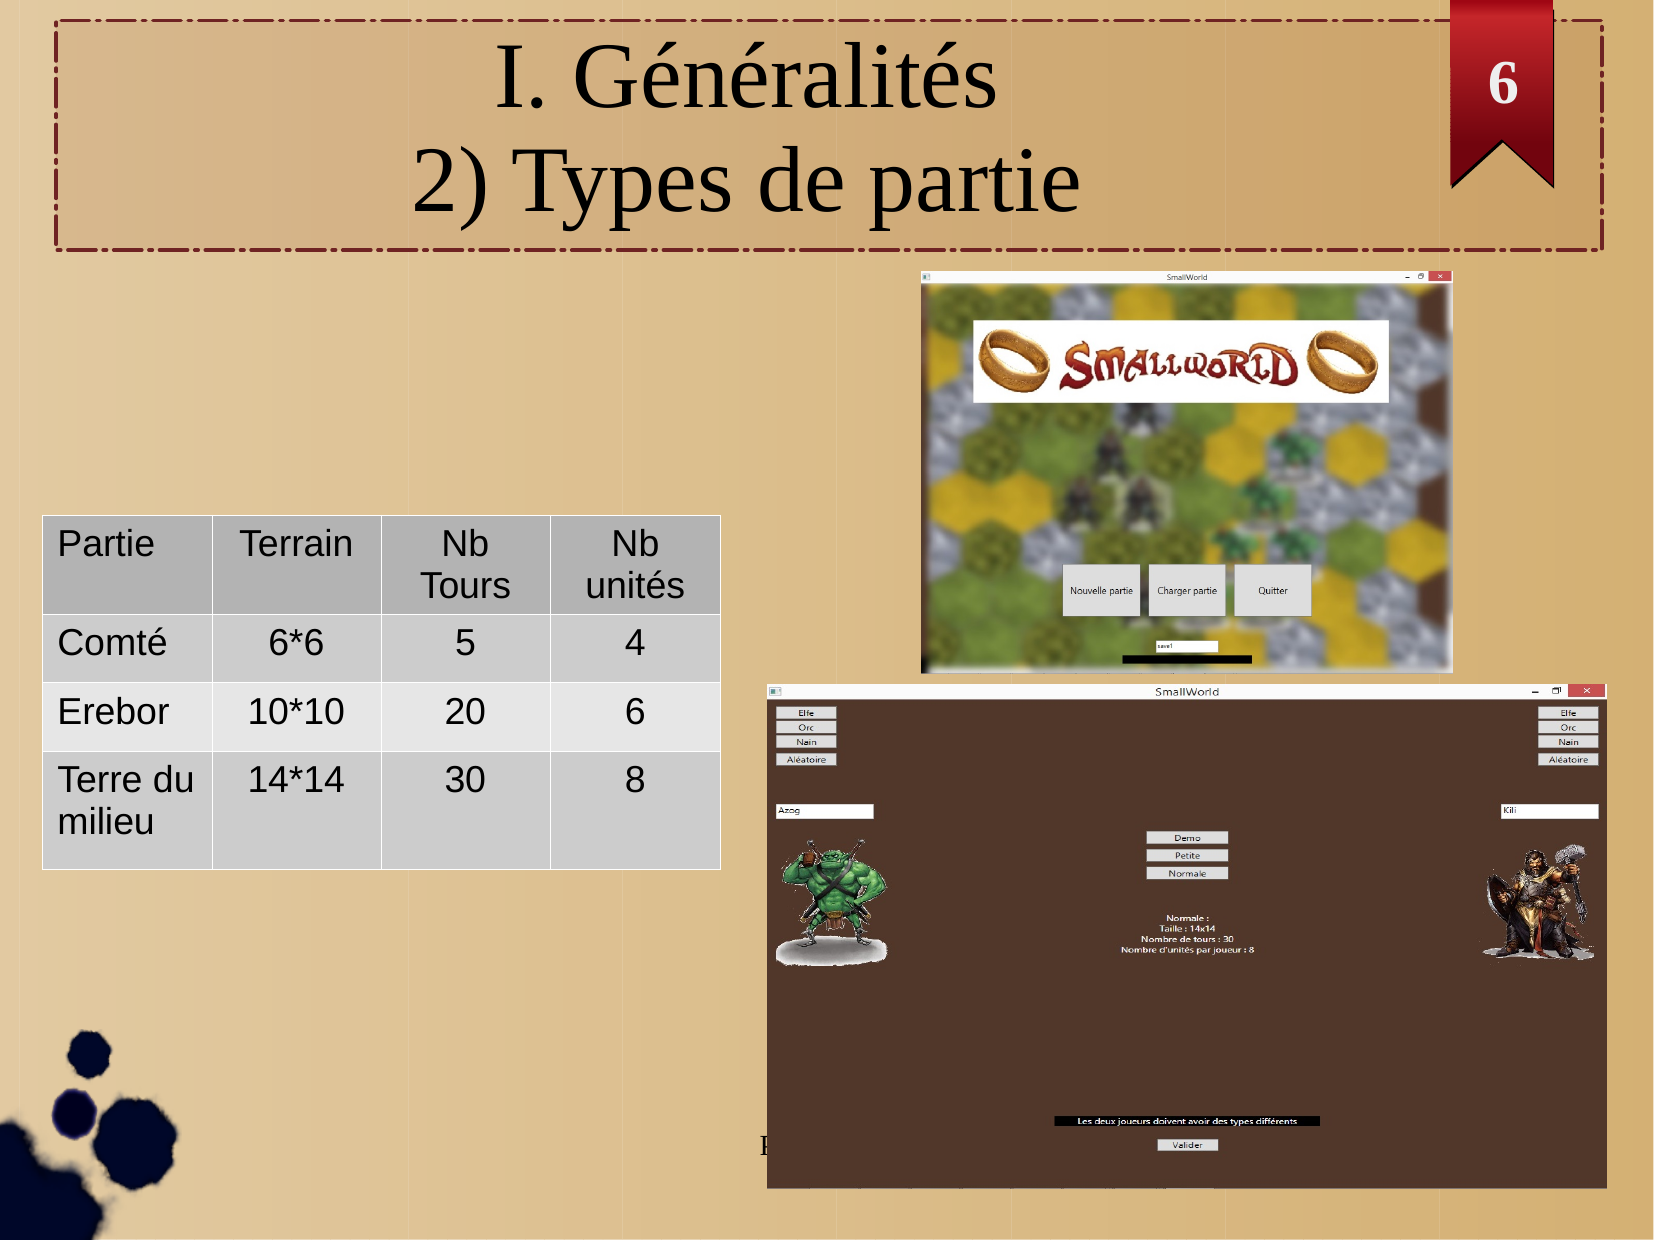

# I. Généralités 2) Types de partie
6
| Partie | Terrain | Nb Tours | Nb unités |
| --- | --- | --- | --- |
| Comté | 6\*6 | 5 | 4 |
| Erebor | 10\*10 | 20 | 6 |
| Terre du milieu | 14\*14 | 30 | 8 |